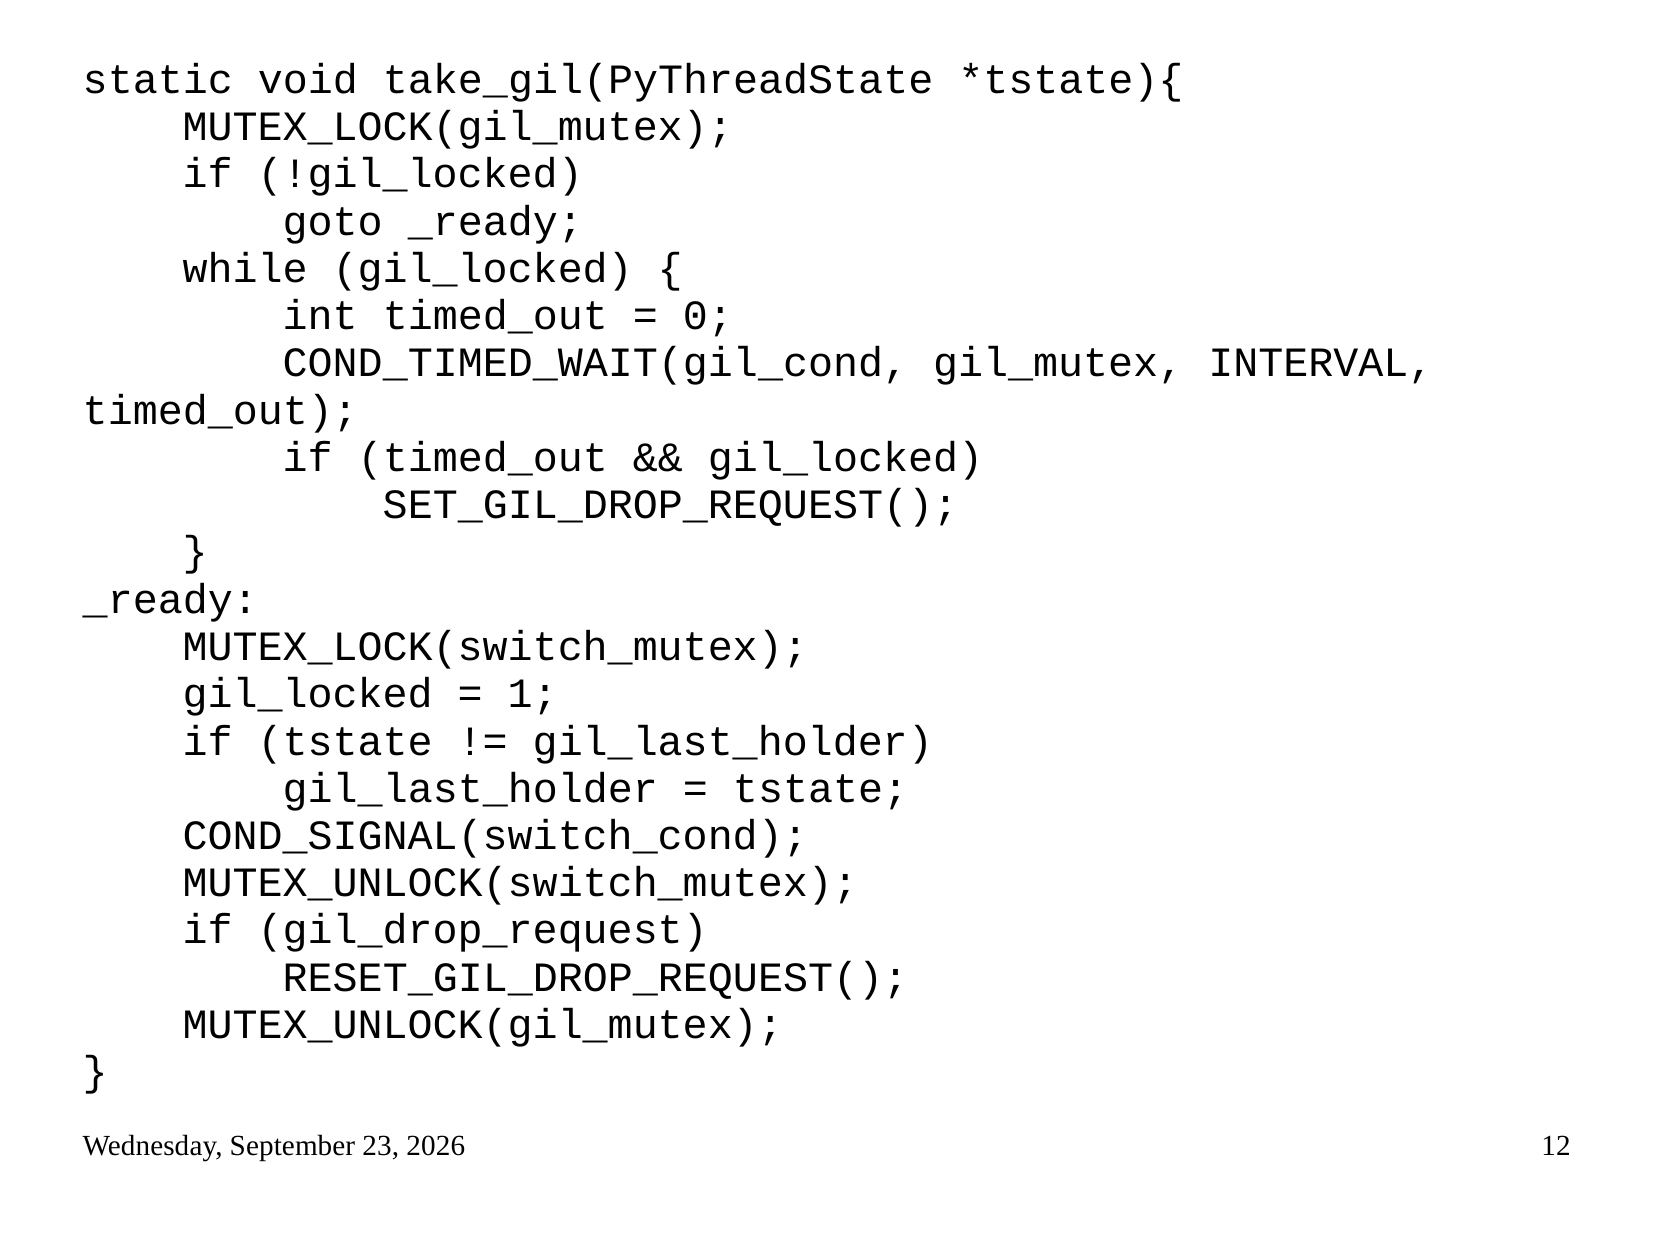

# static void take_gil(PyThreadState *tstate){
 MUTEX_LOCK(gil_mutex);
 if (!gil_locked)
 goto _ready;
 while (gil_locked) {
 int timed_out = 0;
 COND_TIMED_WAIT(gil_cond, gil_mutex, INTERVAL, timed_out);
 if (timed_out && gil_locked)
 SET_GIL_DROP_REQUEST();
 }
_ready:
 MUTEX_LOCK(switch_mutex);
 gil_locked = 1;
 if (tstate != gil_last_holder)
 gil_last_holder = tstate;
 COND_SIGNAL(switch_cond);
 MUTEX_UNLOCK(switch_mutex);
 if (gil_drop_request)
 RESET_GIL_DROP_REQUEST();
 MUTEX_UNLOCK(gil_mutex);
}
12